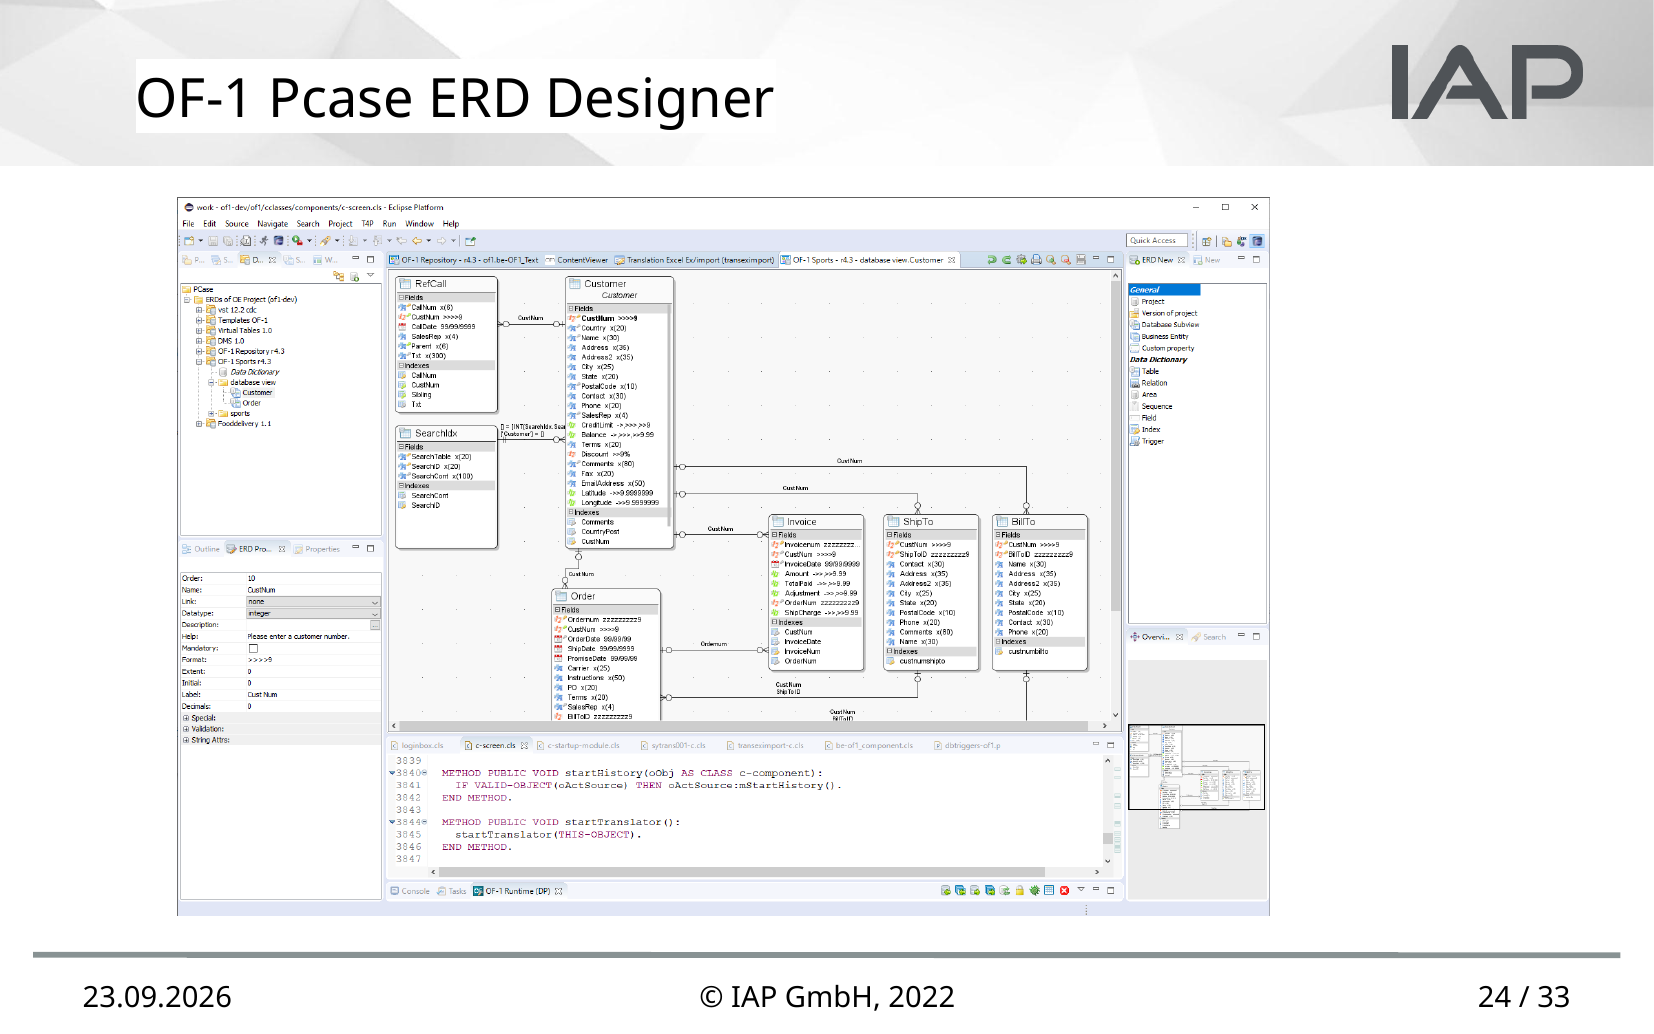

# OF-1 Pcase ERD Designer
© IAP GmbH, 2022
24